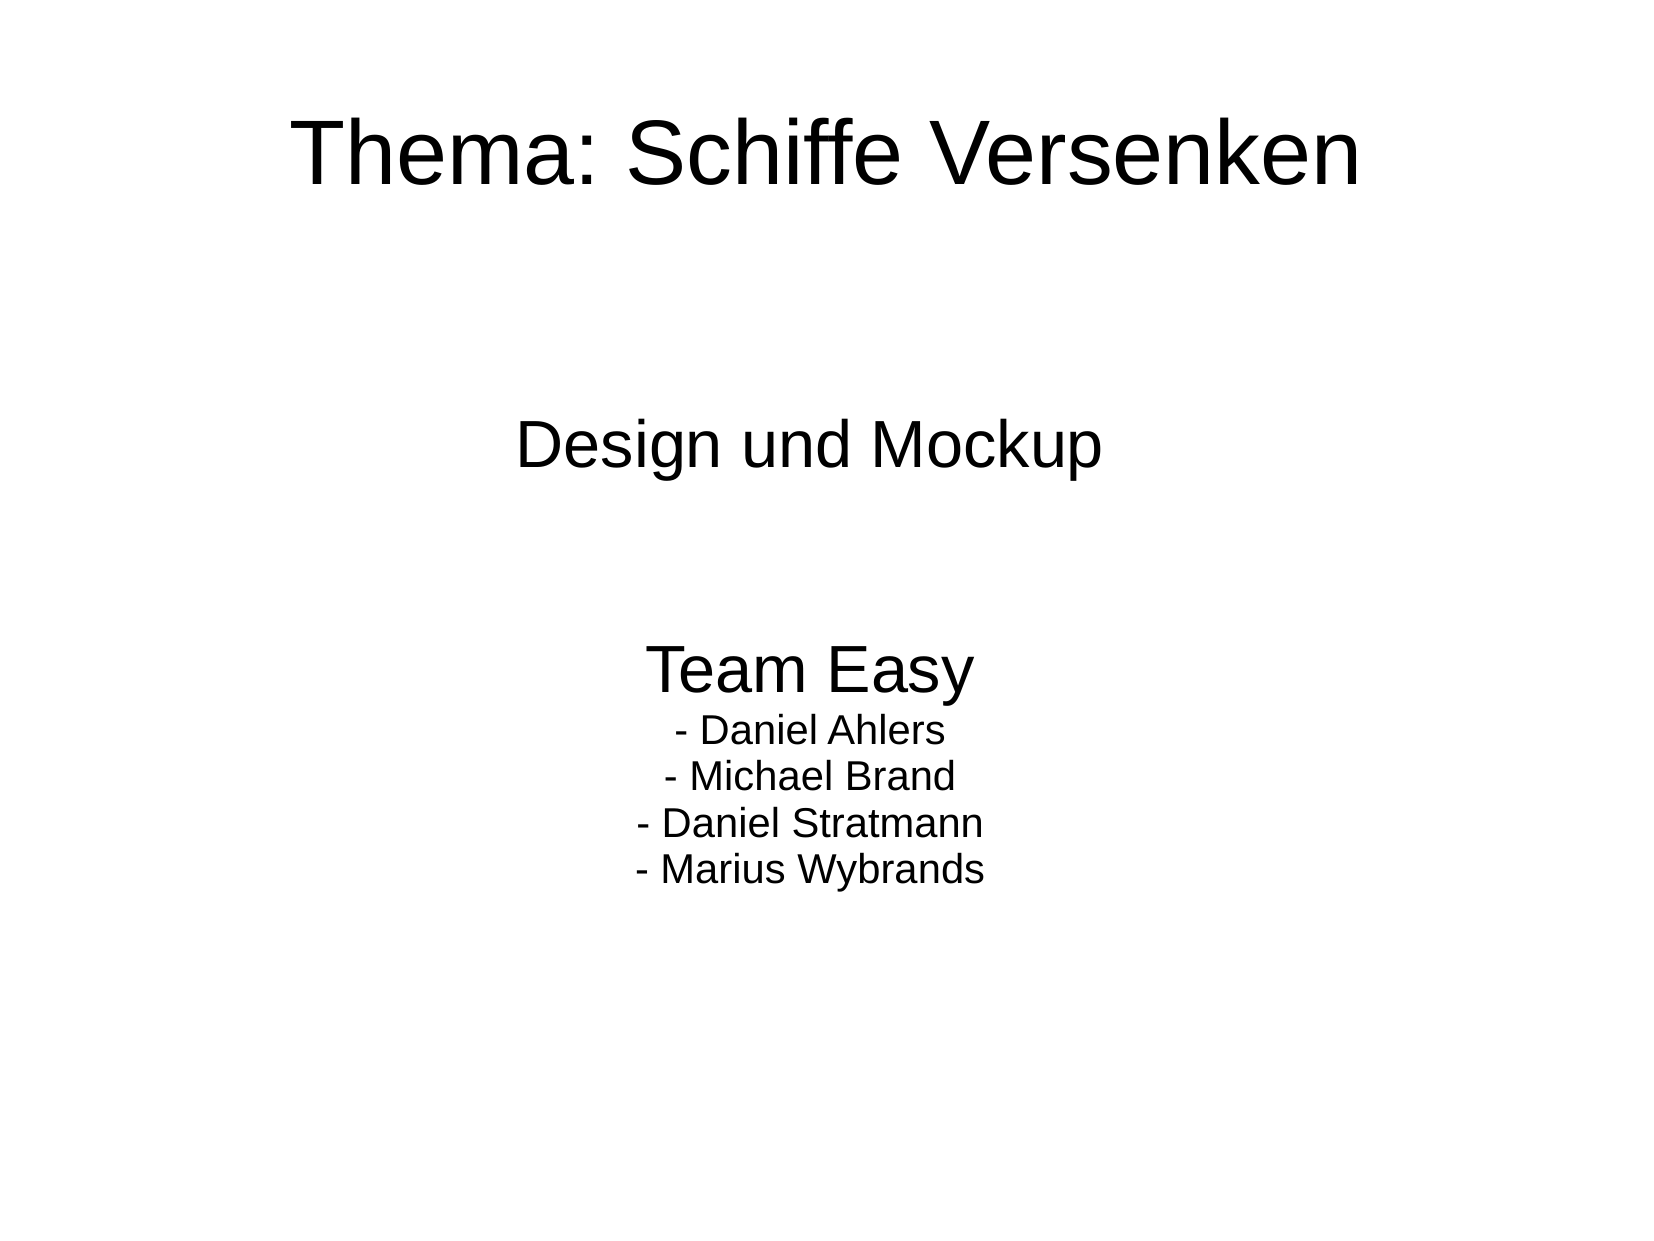

# Thema: Schiffe Versenken
Design und Mockup
Team Easy
- Daniel Ahlers
- Michael Brand
- Daniel Stratmann
- Marius Wybrands